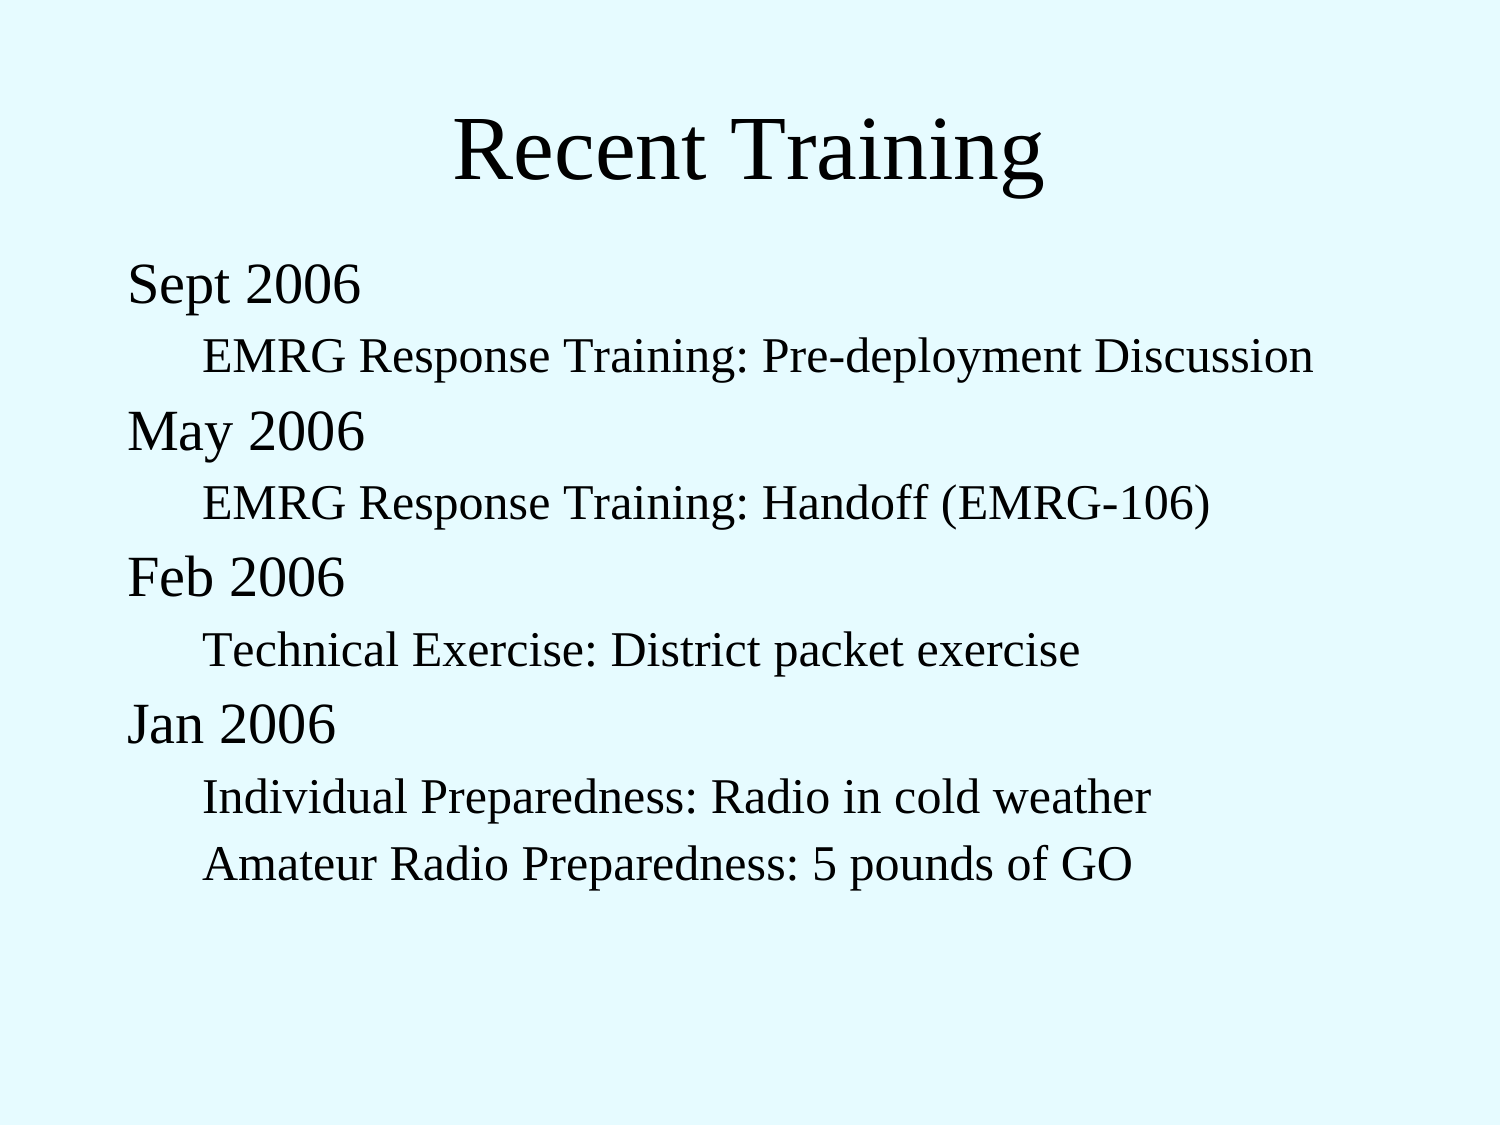

# Recent Training
Sept 2006
EMRG Response Training: Pre-deployment Discussion
May 2006
EMRG Response Training: Handoff (EMRG-106)
Feb 2006
Technical Exercise: District packet exercise
Jan 2006
Individual Preparedness: Radio in cold weather
Amateur Radio Preparedness: 5 pounds of GO